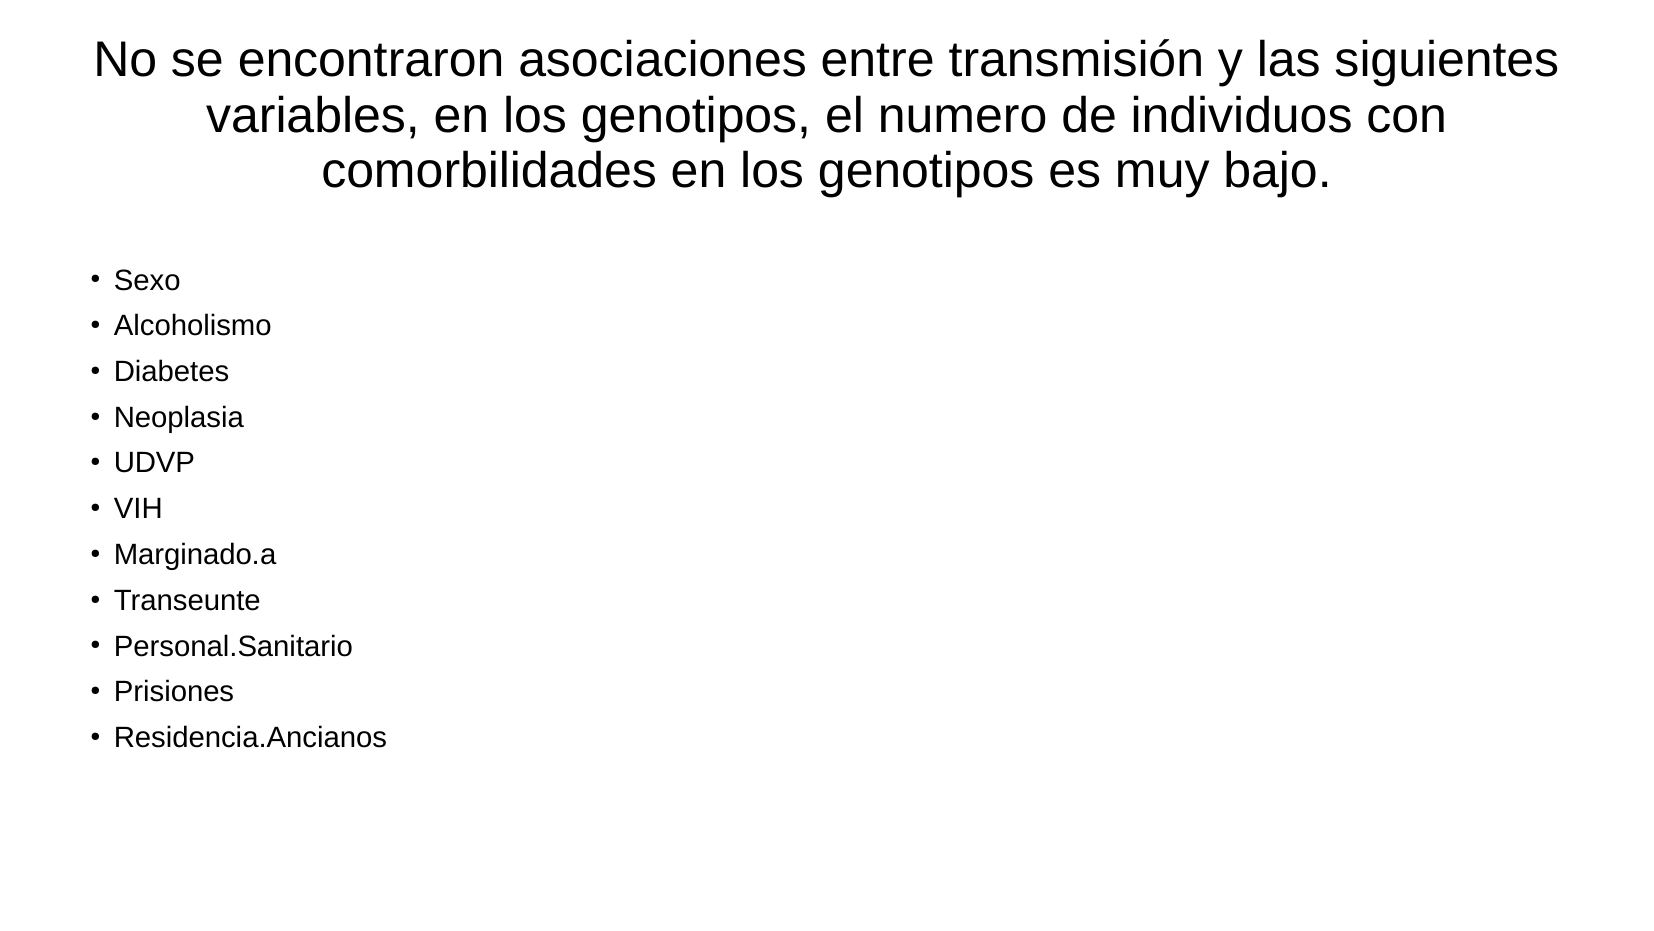

# No se encontraron asociaciones entre transmisión y las siguientes variables, en los genotipos, el numero de individuos con comorbilidades en los genotipos es muy bajo.
Sexo
Alcoholismo
Diabetes
Neoplasia
UDVP
VIH
Marginado.a
Transeunte
Personal.Sanitario
Prisiones
Residencia.Ancianos